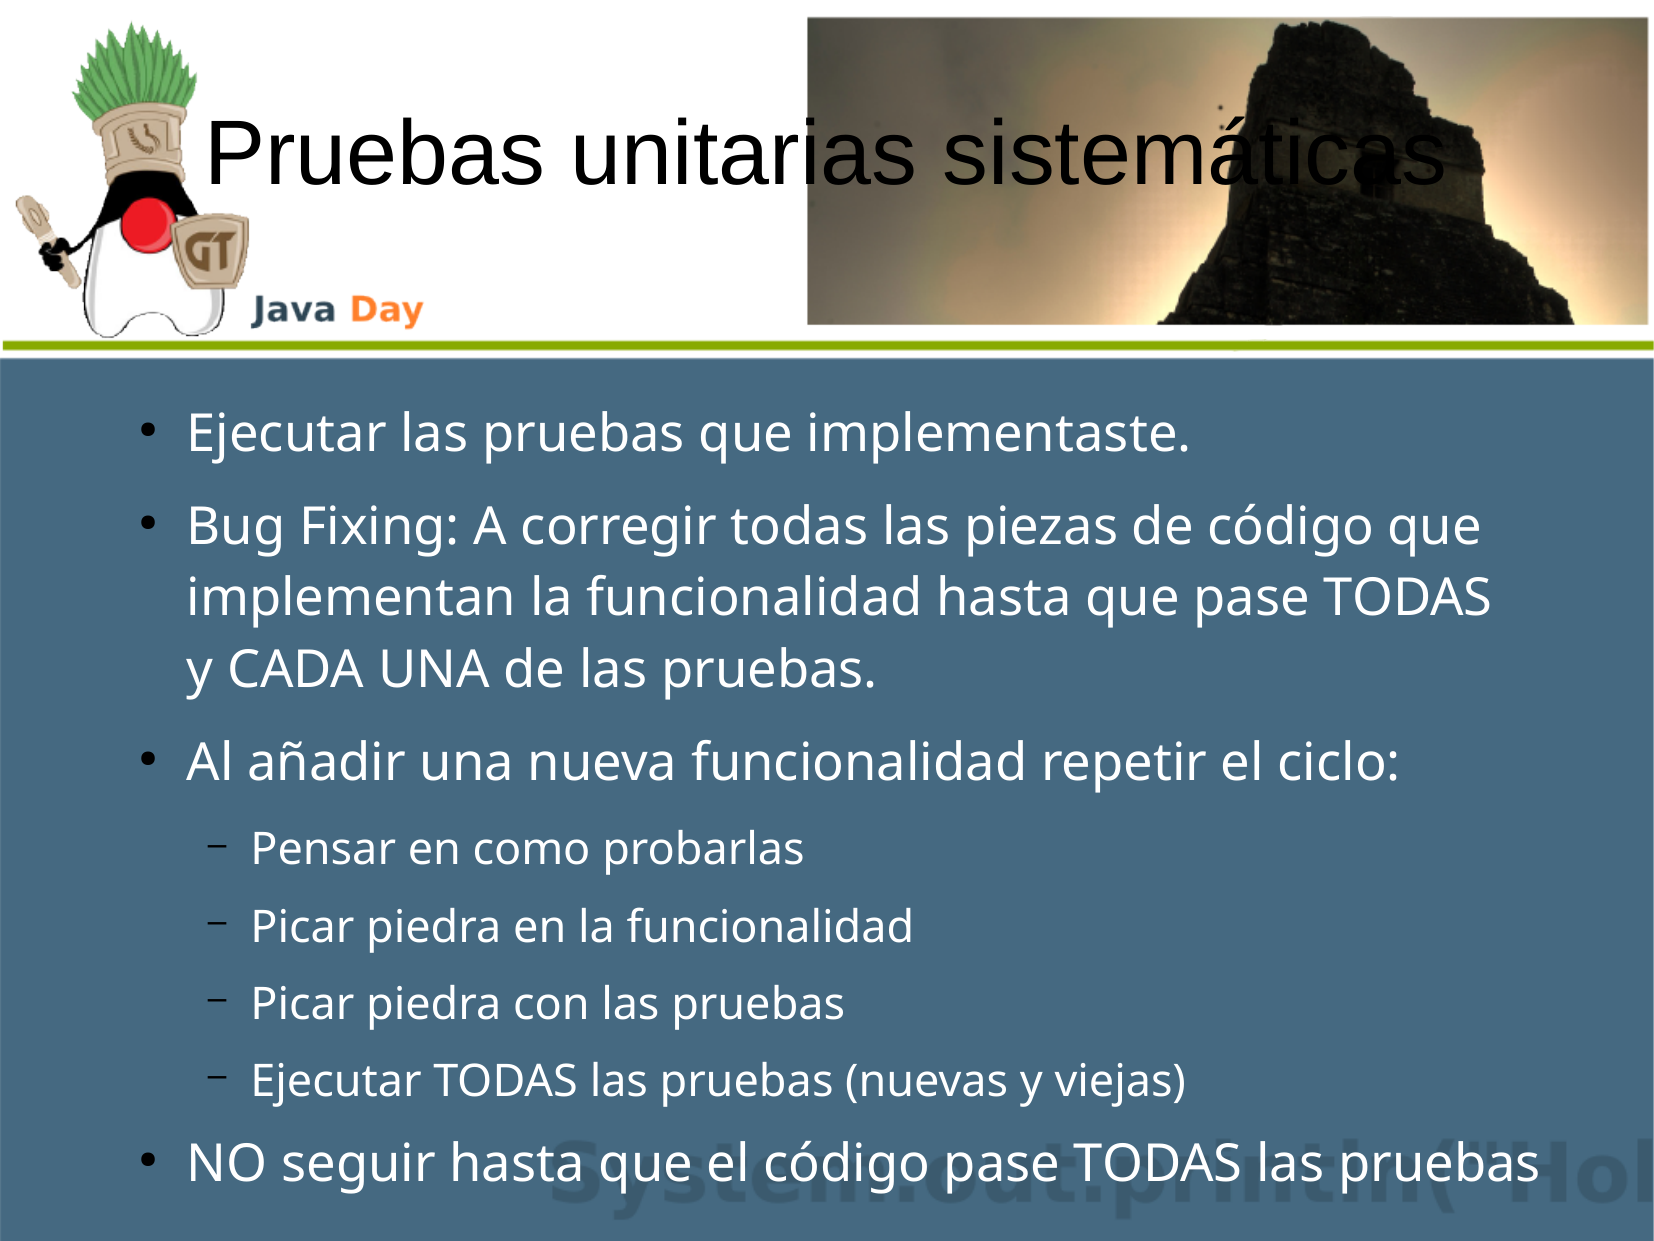

# Pruebas unitarias sistemáticas
Ejecutar las pruebas que implementaste.
Bug Fixing: A corregir todas las piezas de código que implementan la funcionalidad hasta que pase TODAS y CADA UNA de las pruebas.
Al añadir una nueva funcionalidad repetir el ciclo:
Pensar en como probarlas
Picar piedra en la funcionalidad
Picar piedra con las pruebas
Ejecutar TODAS las pruebas (nuevas y viejas)
NO seguir hasta que el código pase TODAS las pruebas